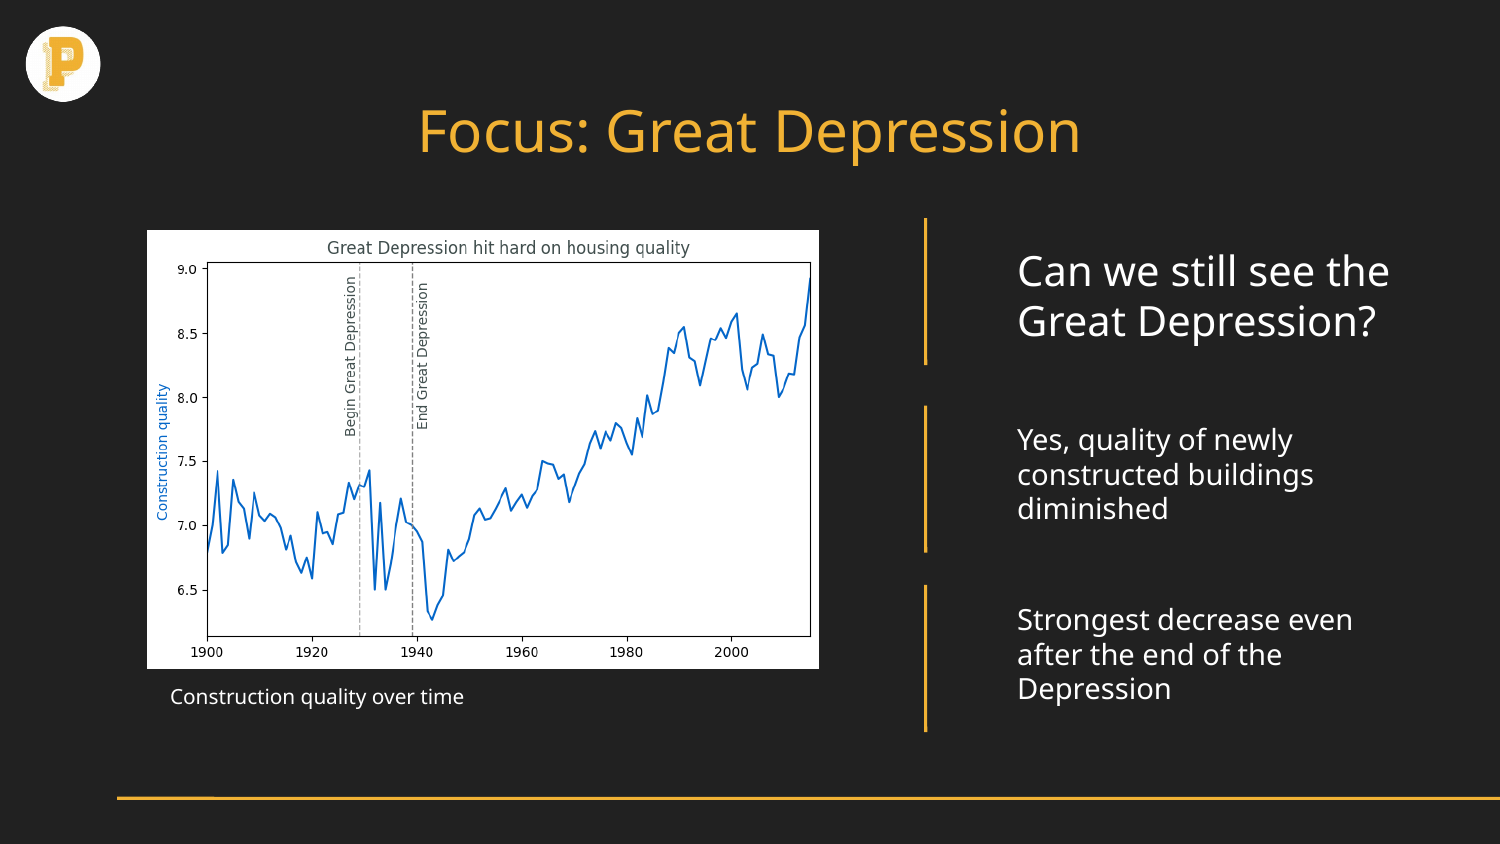

# Focus: Great Depression
Can we still see the Great Depression?
Yes, quality of newly constructed buildings diminished
Strongest decrease even after the end of the Depression
Construction quality over time